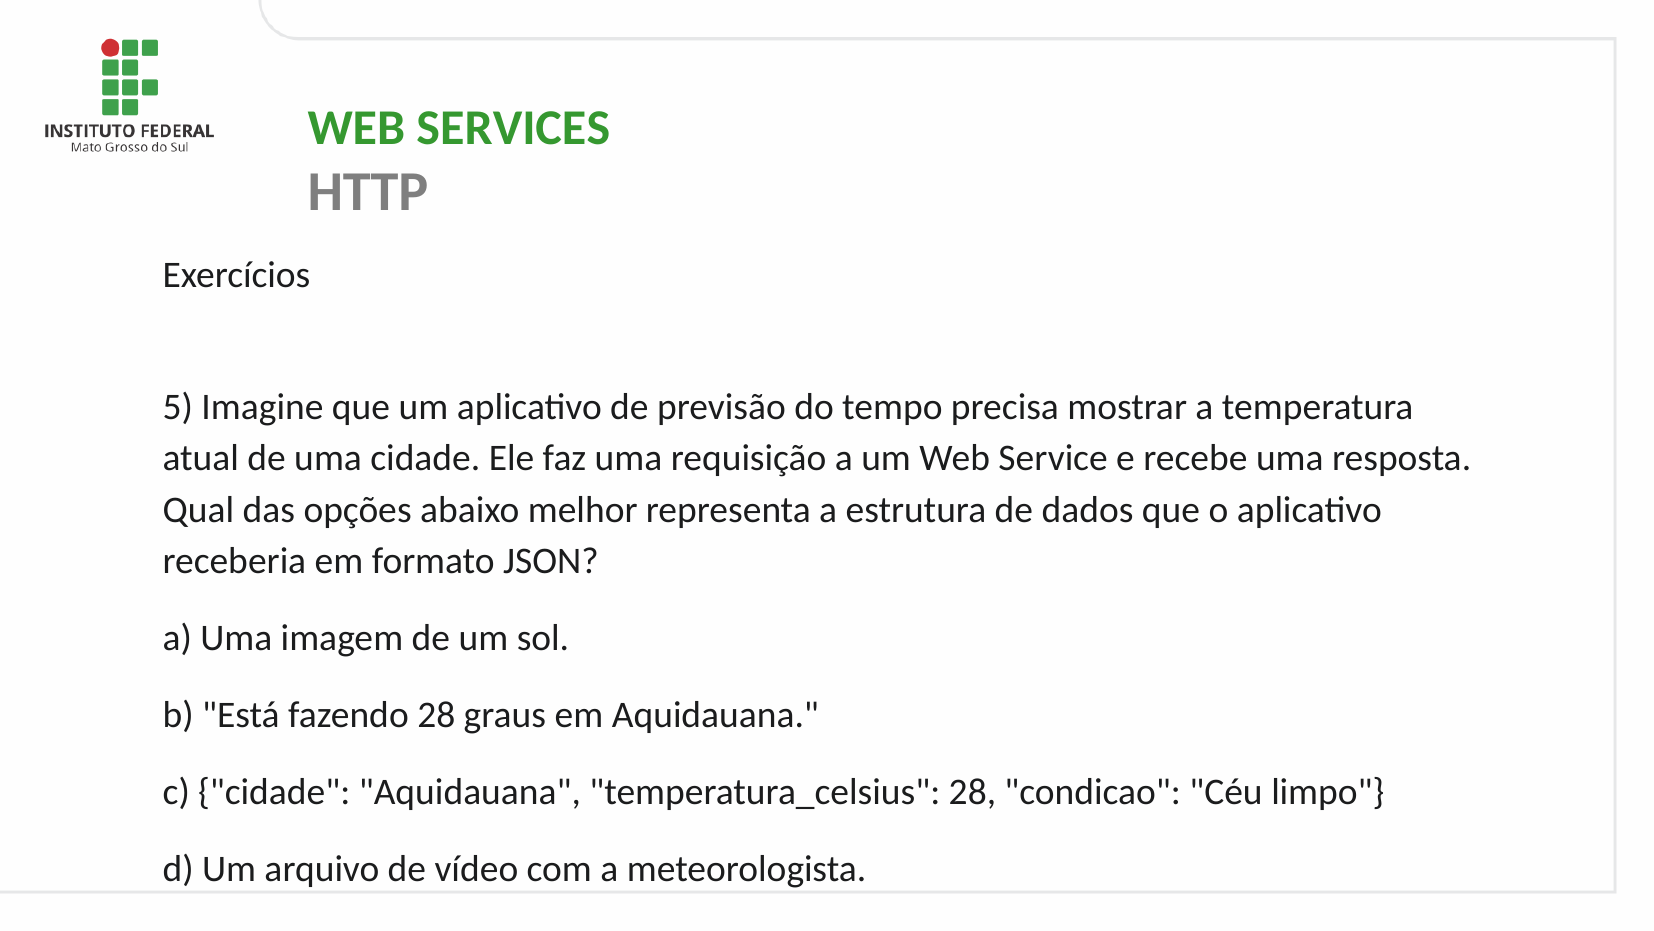

WEB SERVICES
HTTP
# Exercícios
5) Imagine que um aplicativo de previsão do tempo precisa mostrar a temperatura atual de uma cidade. Ele faz uma requisição a um Web Service e recebe uma resposta. Qual das opções abaixo melhor representa a estrutura de dados que o aplicativo receberia em formato JSON?
a) Uma imagem de um sol.
b) "Está fazendo 28 graus em Aquidauana."
c) {"cidade": "Aquidauana", "temperatura_celsius": 28, "condicao": "Céu limpo"}
d) Um arquivo de vídeo com a meteorologista.